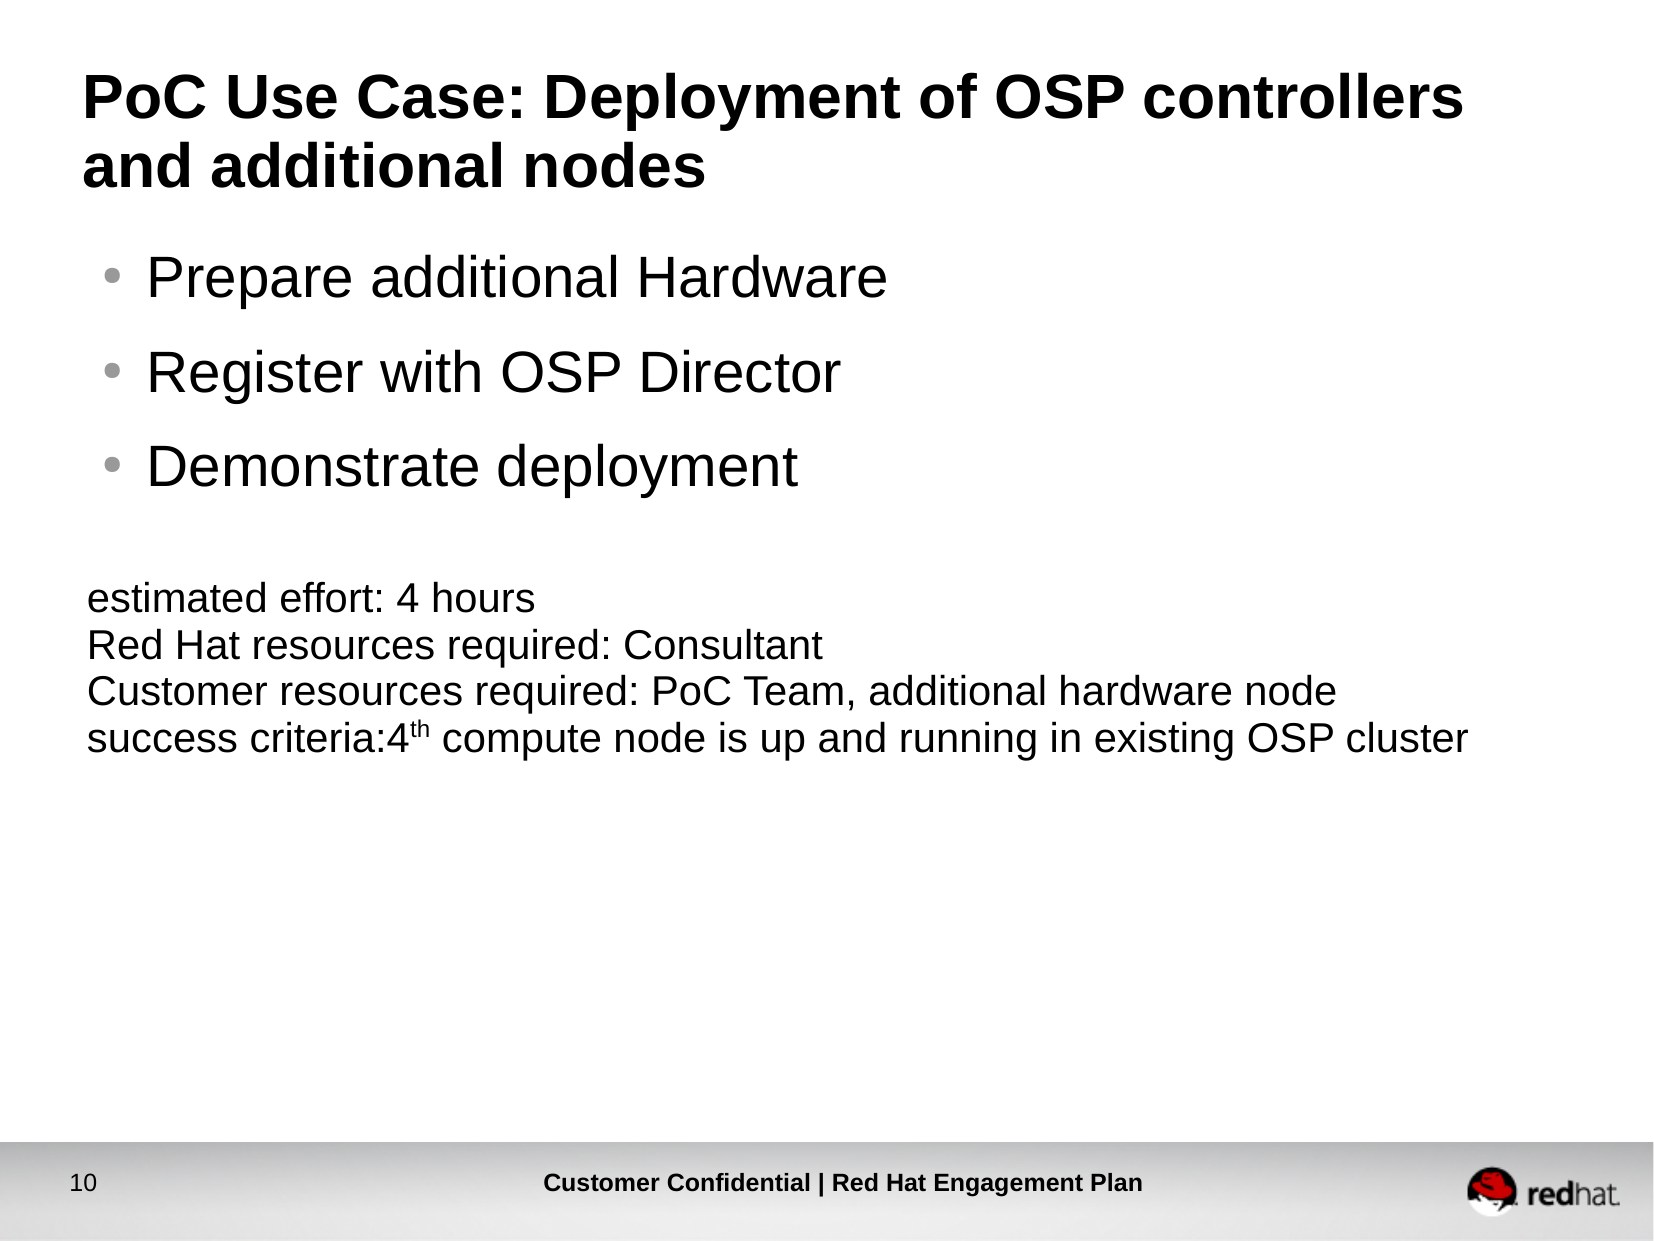

# PoC Use Case: Deployment of OSP controllers and additional nodes
Prepare additional Hardware
Register with OSP Director
Demonstrate deployment
estimated effort: 4 hours
Red Hat resources required: Consultant
Customer resources required: PoC Team, additional hardware node
success criteria:4th compute node is up and running in existing OSP cluster